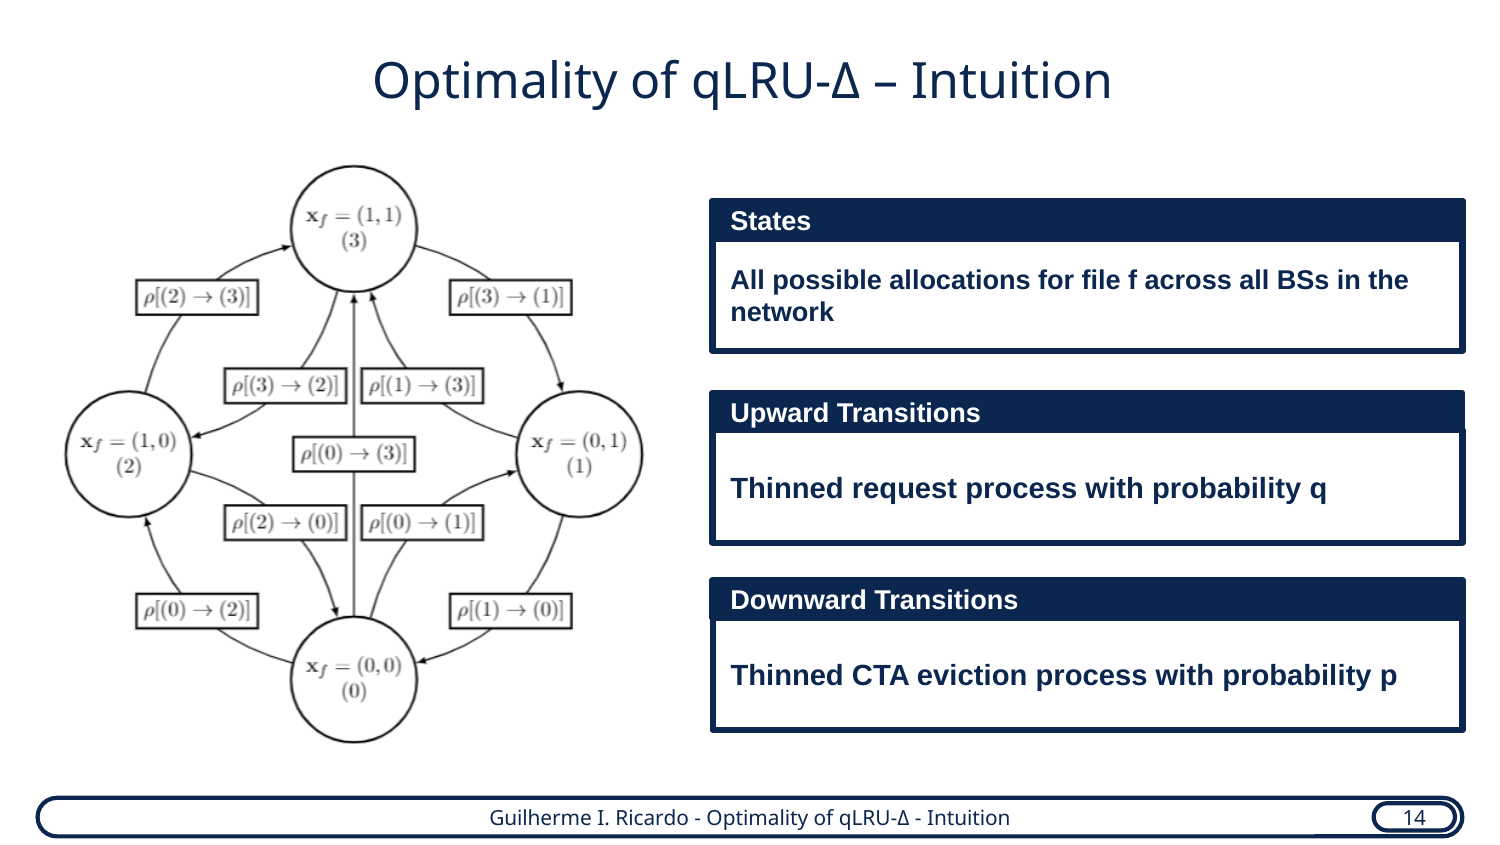

# Optimality of qLRU-Δ – Intuition
States
States
All possible allocations for file f across all BSs in the network
Upward Transitions
Thinned request process with probability q
Downward Transitions
Thinned CTA eviction process with probability p
Guilherme I. Ricardo - Optimality of qLRU-Δ - Intuition
14